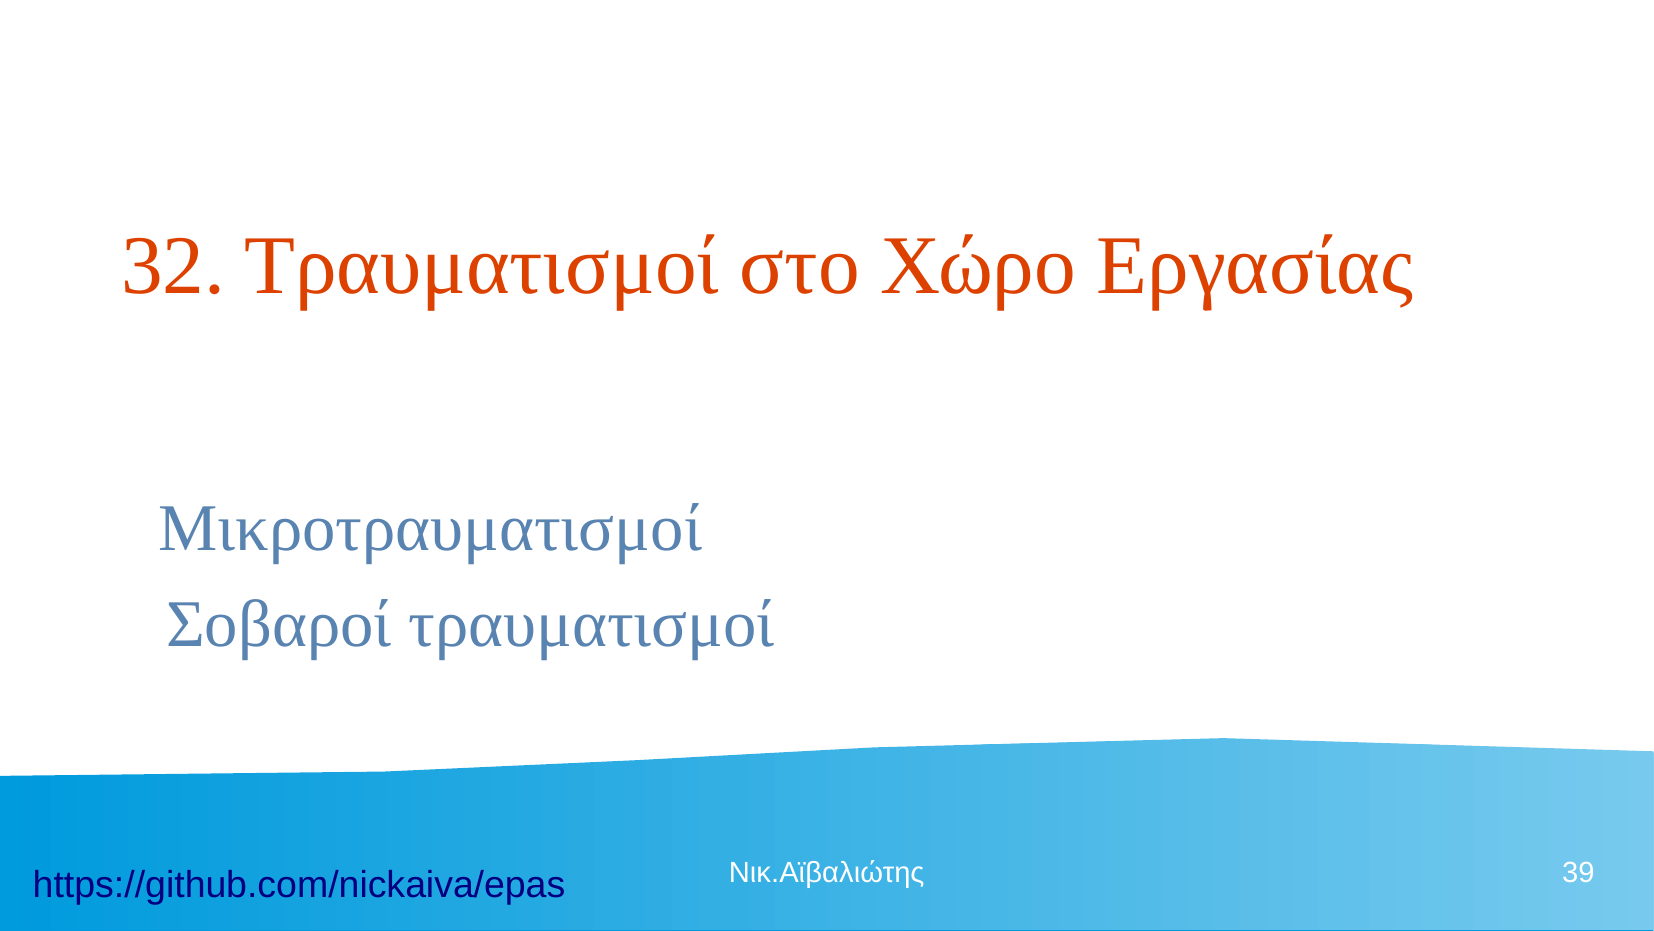

# 32. Τραυματισμοί στο Χώρο Εργασίας
 Μικροτραυματισμοί
 Σοβαροί τραυματισμοί
Νικ.Αϊβαλιώτης
39